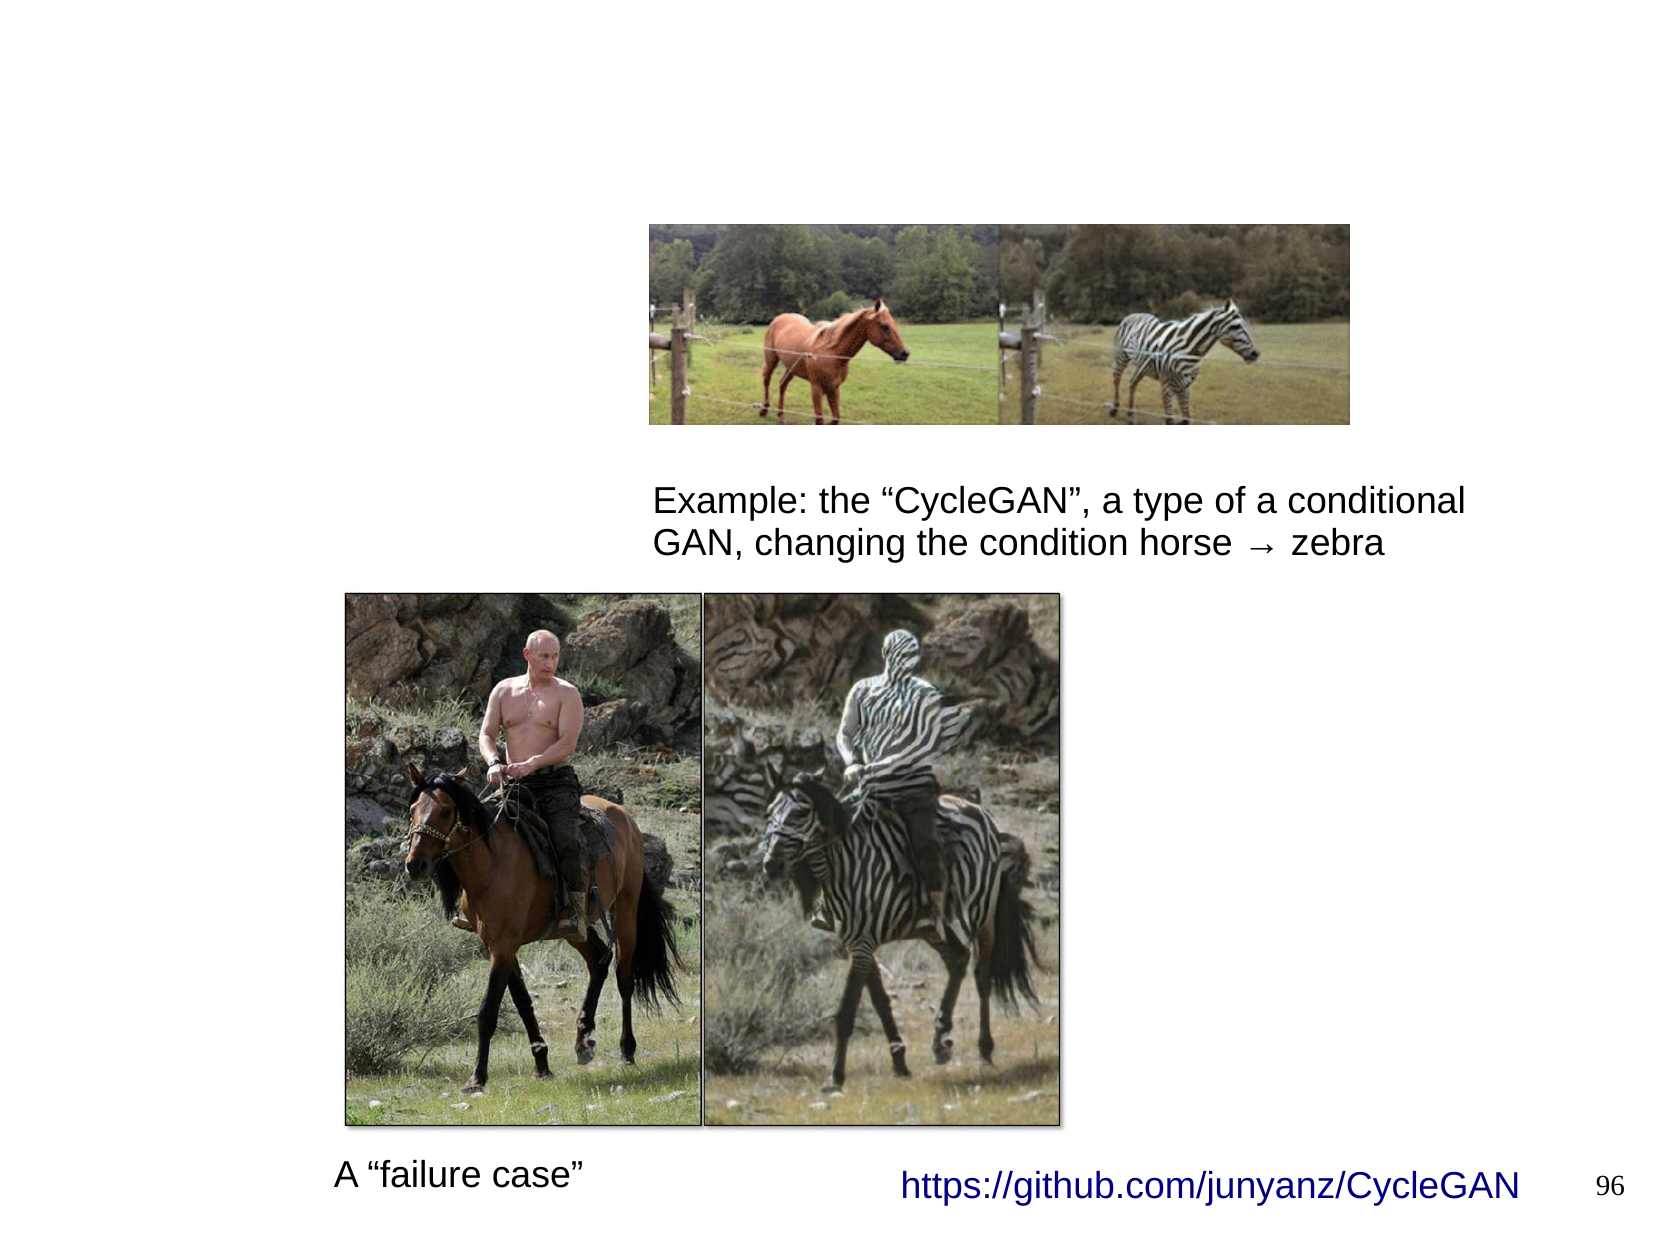

Example: the “CycleGAN”, a type of a conditional GAN, changing the condition horse → zebra
A “failure case”
https://github.com/junyanz/CycleGAN
96